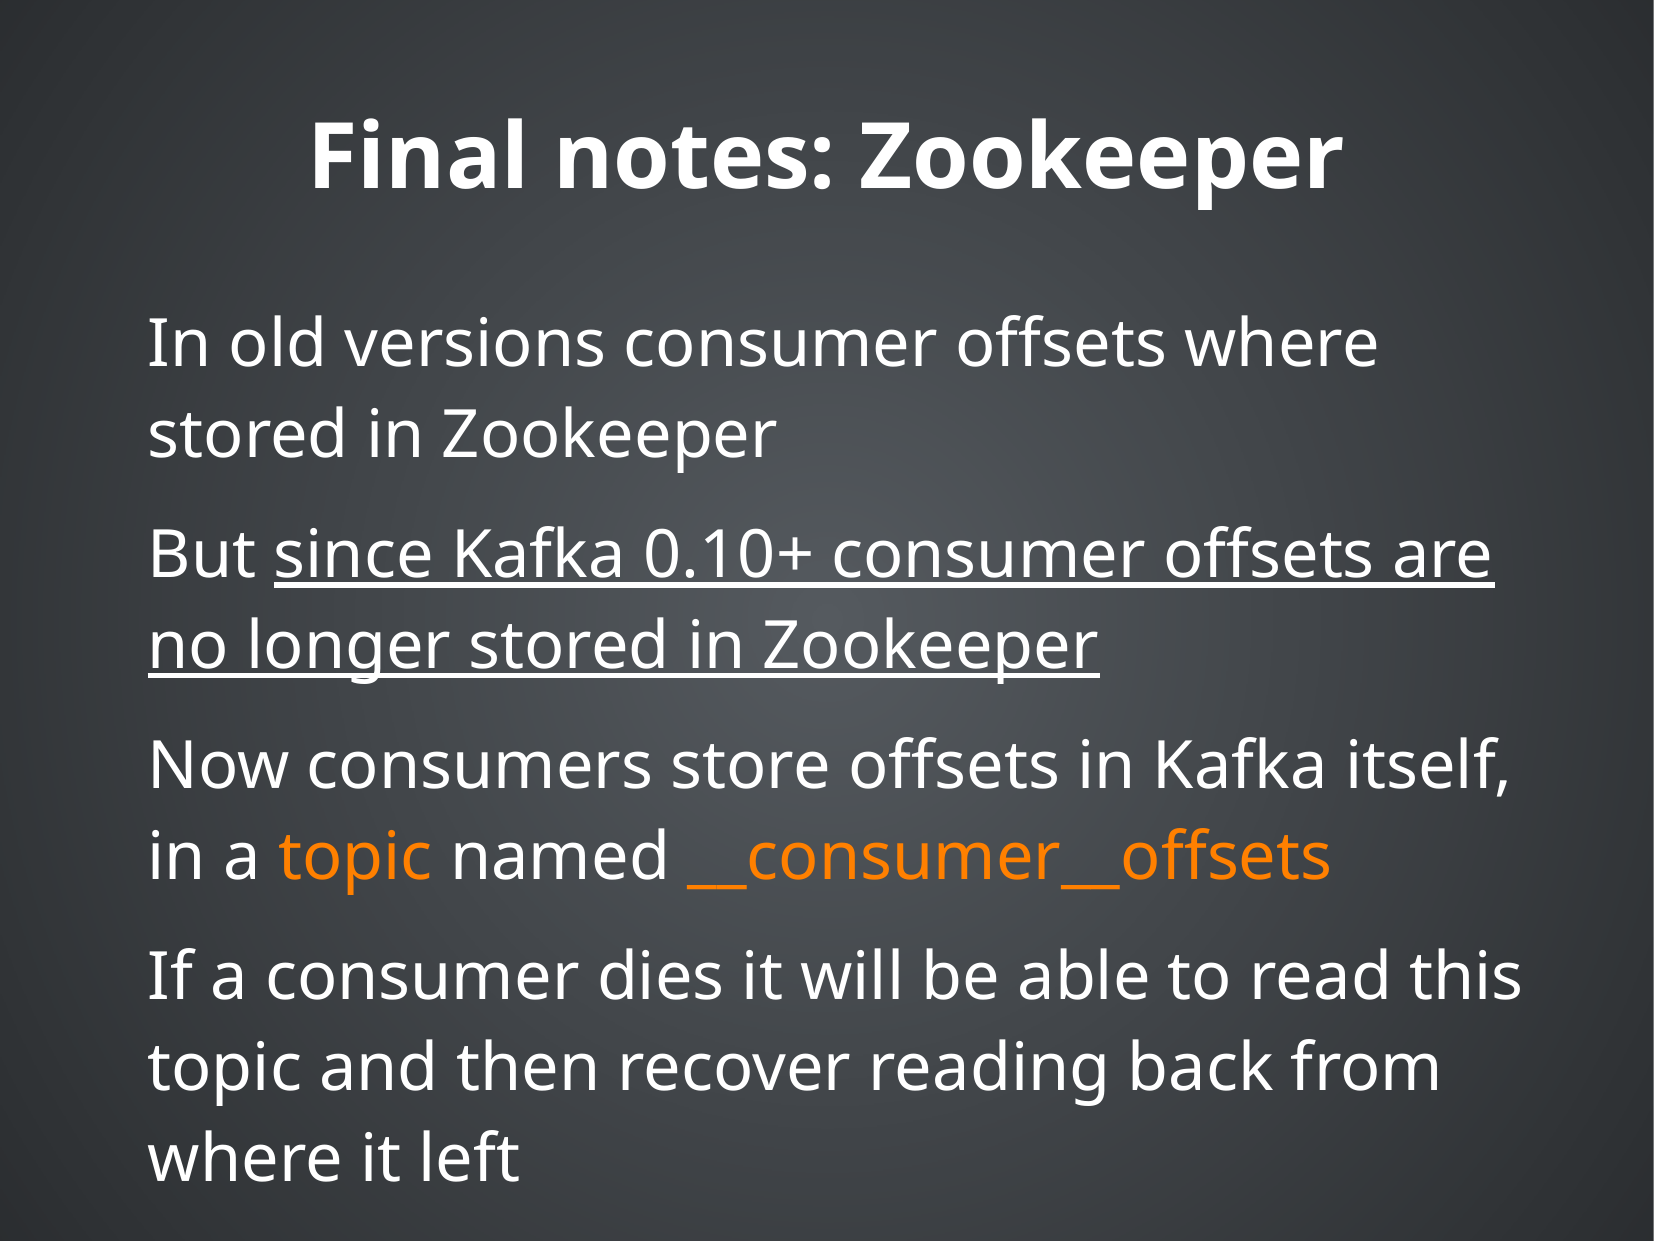

# Final notes: Zookeeper
In old versions consumer offsets where stored in Zookeeper
But since Kafka 0.10+ consumer offsets are no longer stored in Zookeeper
Now consumers store offsets in Kafka itself, in a topic named __consumer__offsets
If a consumer dies it will be able to read this topic and then recover reading back from where it left